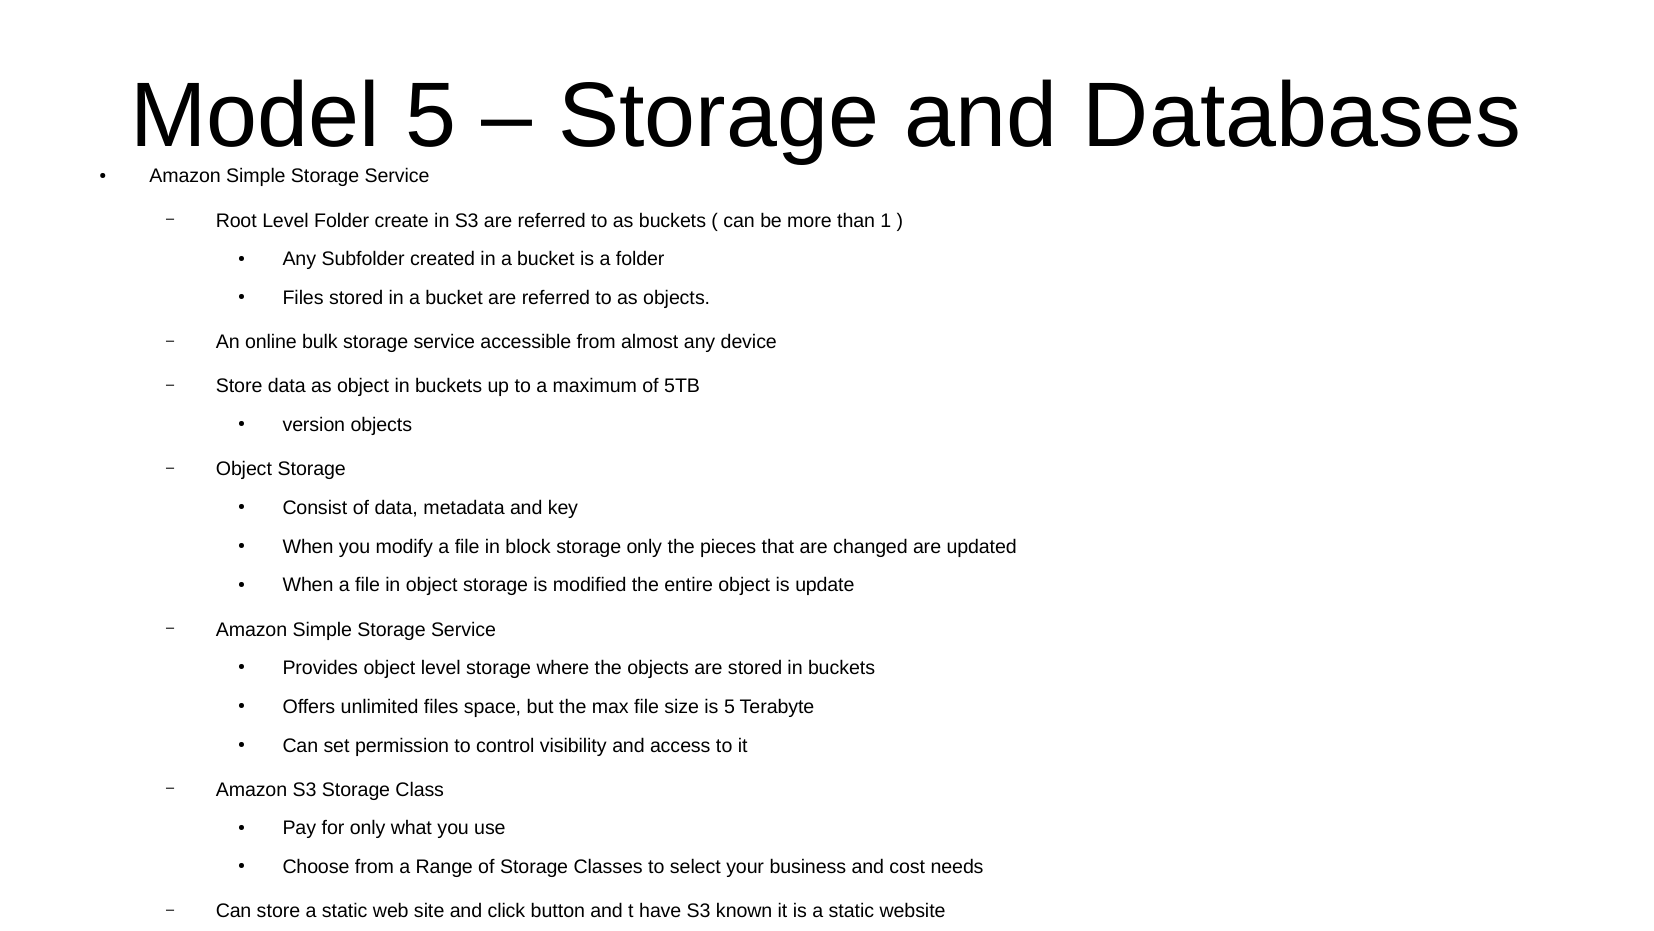

# Model 5 – Storage and Databases
Amazon Simple Storage Service
Root Level Folder create in S3 are referred to as buckets ( can be more than 1 )
Any Subfolder created in a bucket is a folder
Files stored in a bucket are referred to as objects.
An online bulk storage service accessible from almost any device
Store data as object in buckets up to a maximum of 5TB
version objects
Object Storage
Consist of data, metadata and key
When you modify a file in block storage only the pieces that are changed are updated
When a file in object storage is modified the entire object is update
Amazon Simple Storage Service
Provides object level storage where the objects are stored in buckets
Offers unlimited files space, but the max file size is 5 Terabyte
Can set permission to control visibility and access to it
Amazon S3 Storage Class
Pay for only what you use
Choose from a Range of Storage Classes to select your business and cost needs
Can store a static web site and click button and t have S3 known it is a static website